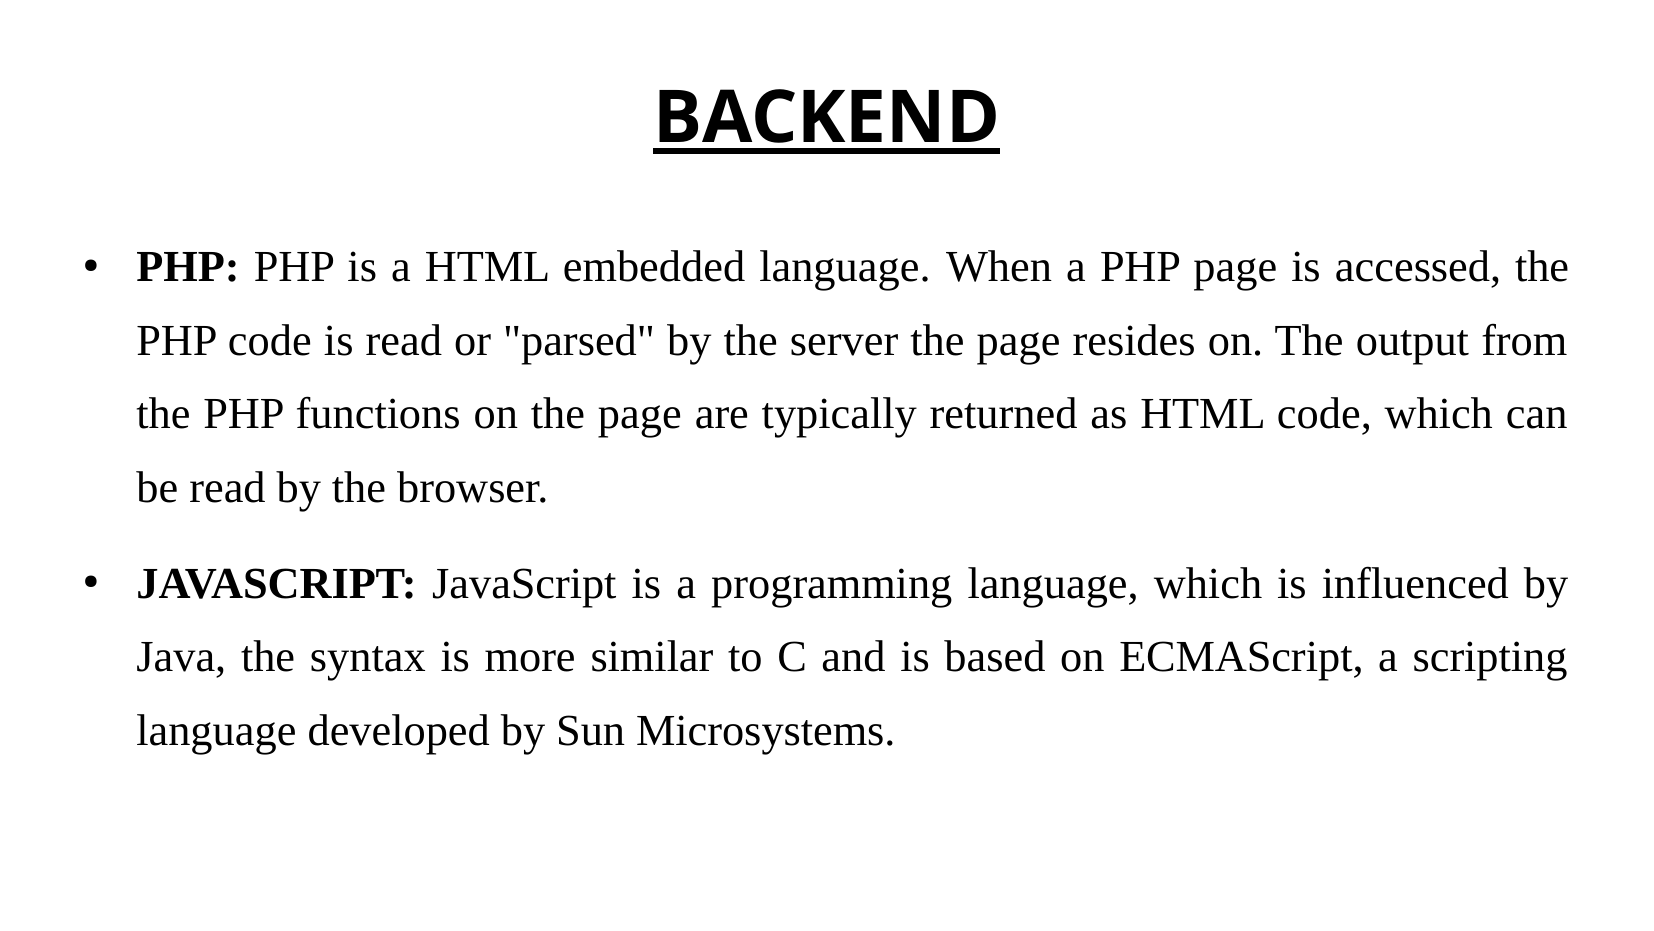

# BACKEND
PHP: PHP is a HTML embedded language. When a PHP page is accessed, the PHP code is read or "parsed" by the server the page resides on. The output from the PHP functions on the page are typically returned as HTML code, which can be read by the browser.
JAVASCRIPT: JavaScript is a programming language, which is influenced by Java, the syntax is more similar to C and is based on ECMAScript, a scripting language developed by Sun Microsystems.